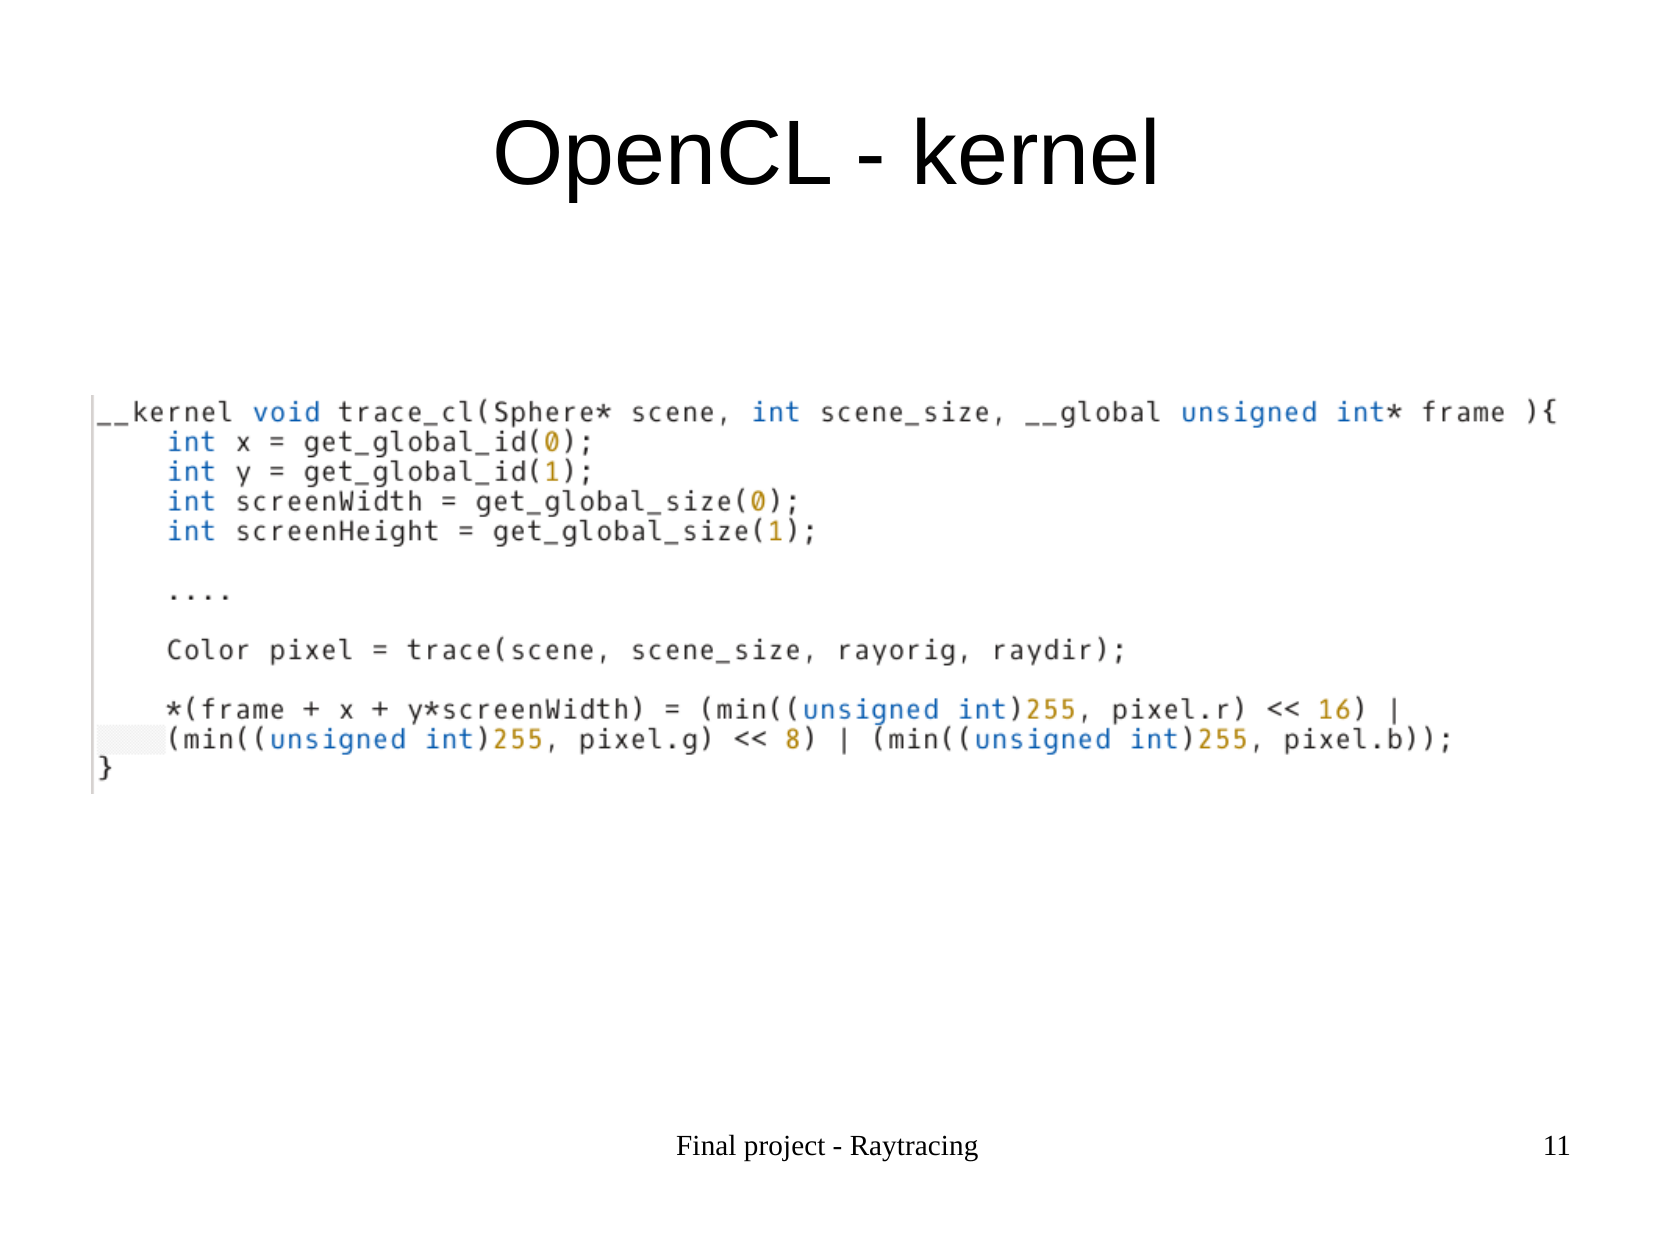

# OpenCL - kernel
Final project - Raytracing
11